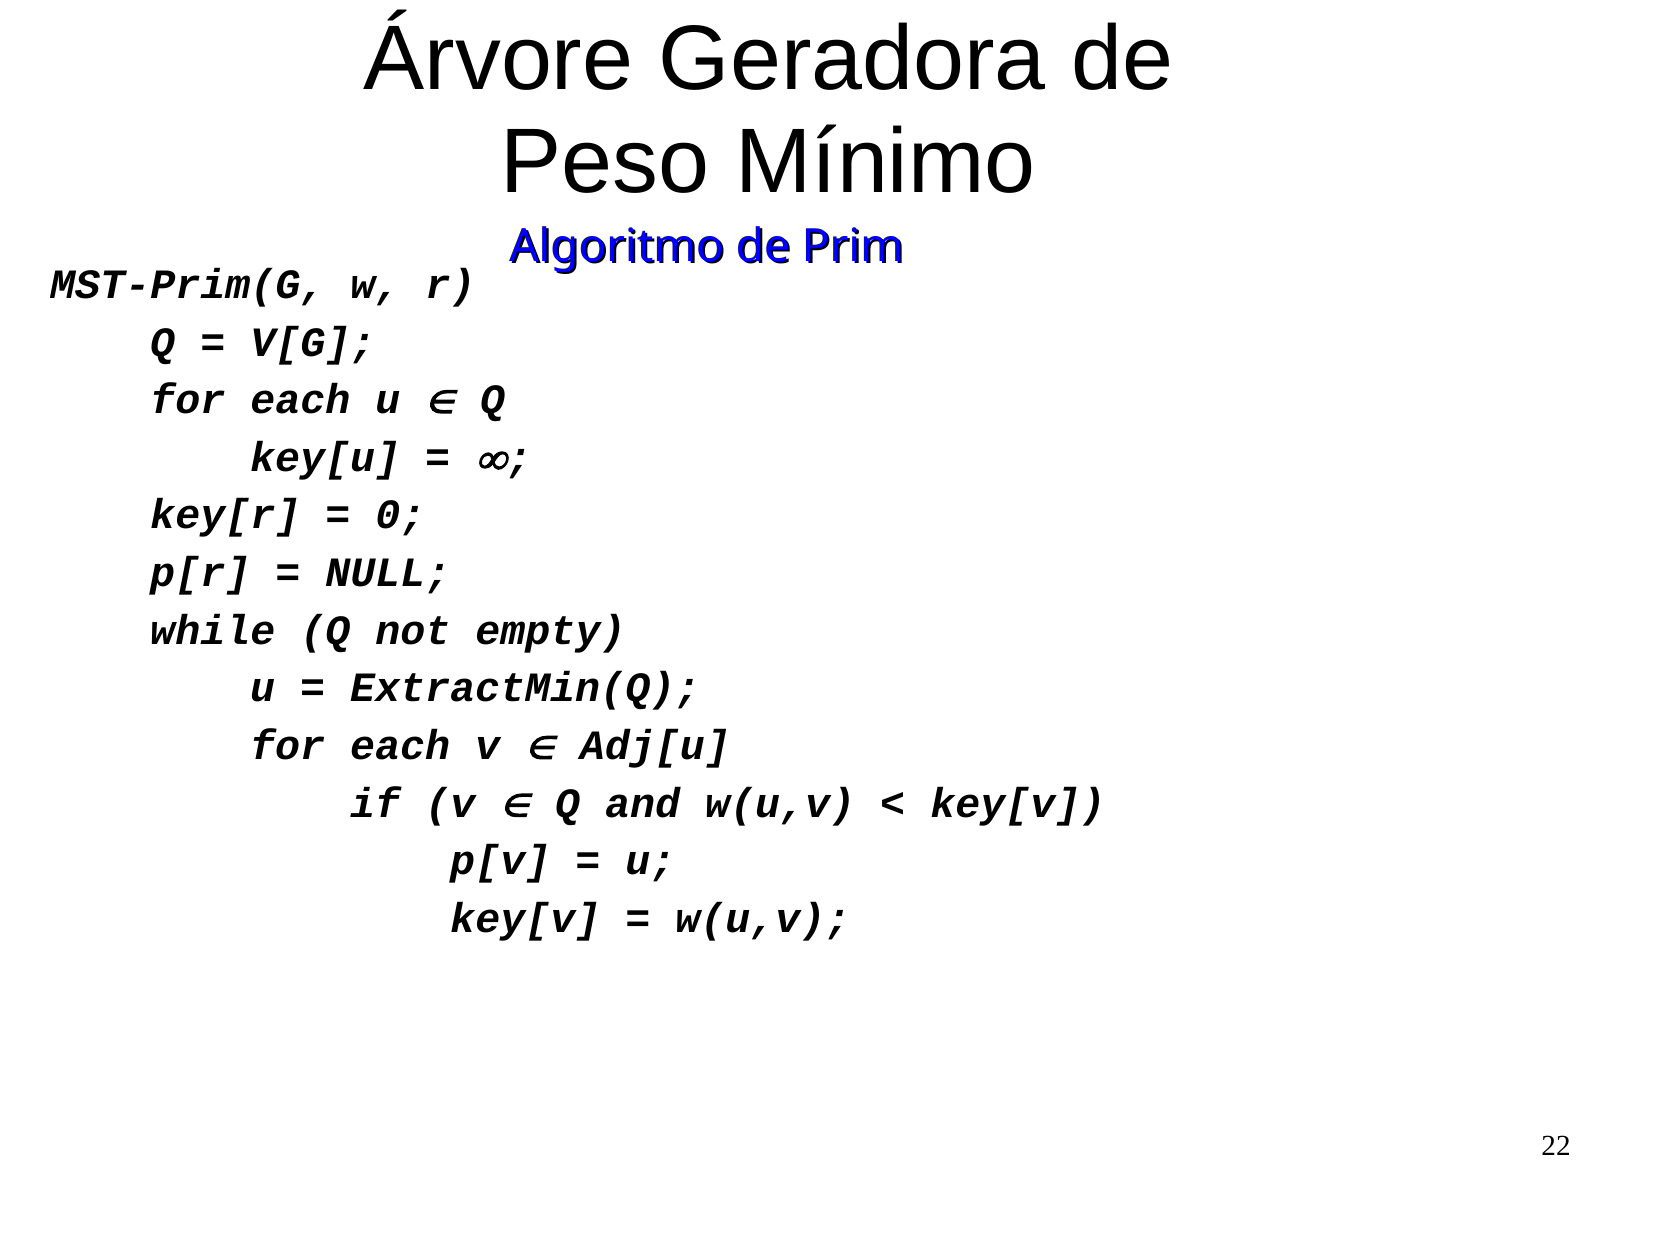

# Árvore Geradora de Peso Mínimo
Algoritmo de Prim
MST-Prim(G, w, r)
 Q = V[G];
 for each u  Q
 key[u] = ;
 key[r] = 0;
 p[r] = NULL;
 while (Q not empty)
 u = ExtractMin(Q);
 for each v  Adj[u]
 if (v  Q and w(u,v) < key[v])
 p[v] = u;
 key[v] = w(u,v);
22